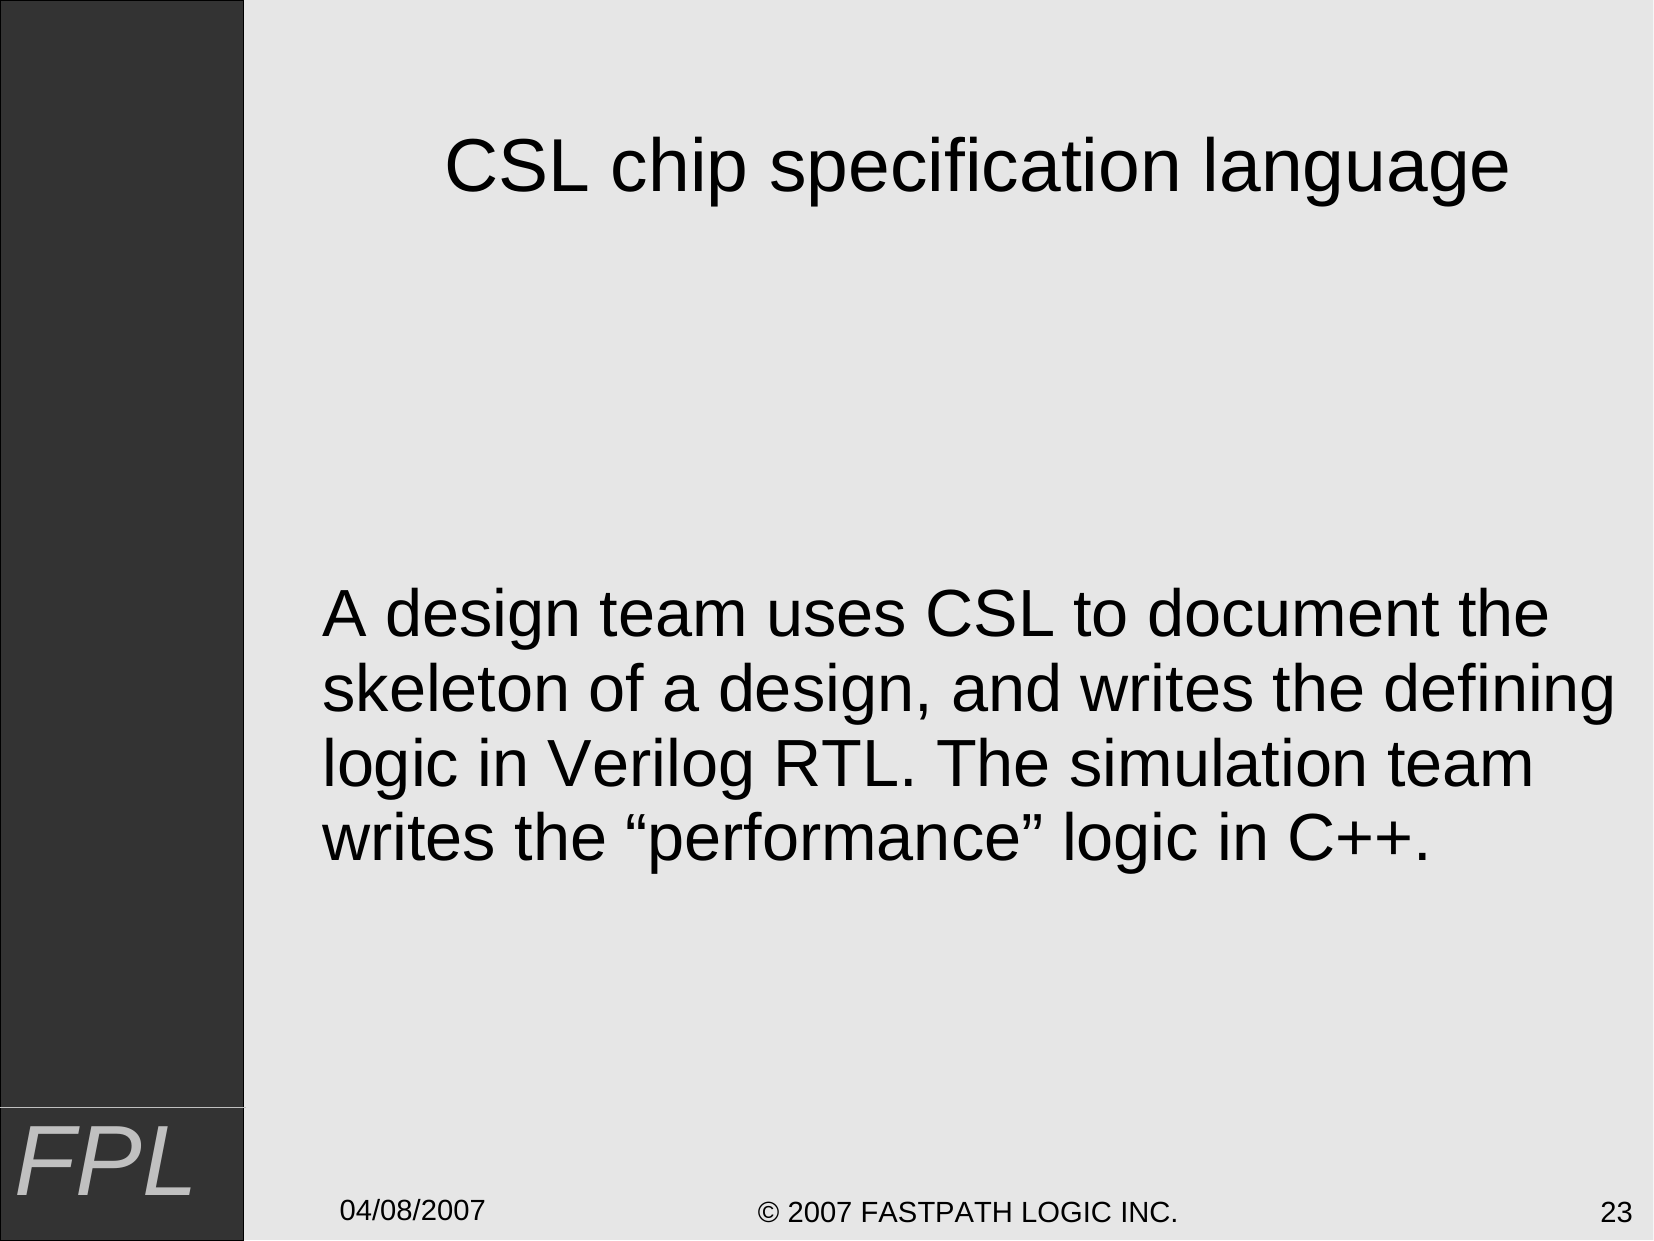

# CSL chip specification language
A design team uses CSL to document the skeleton of a design, and writes the defining logic in Verilog RTL. The simulation team writes the “performance” logic in C++.
04/08/2007
23
© 2007 FASTPATH LOGIC INC.